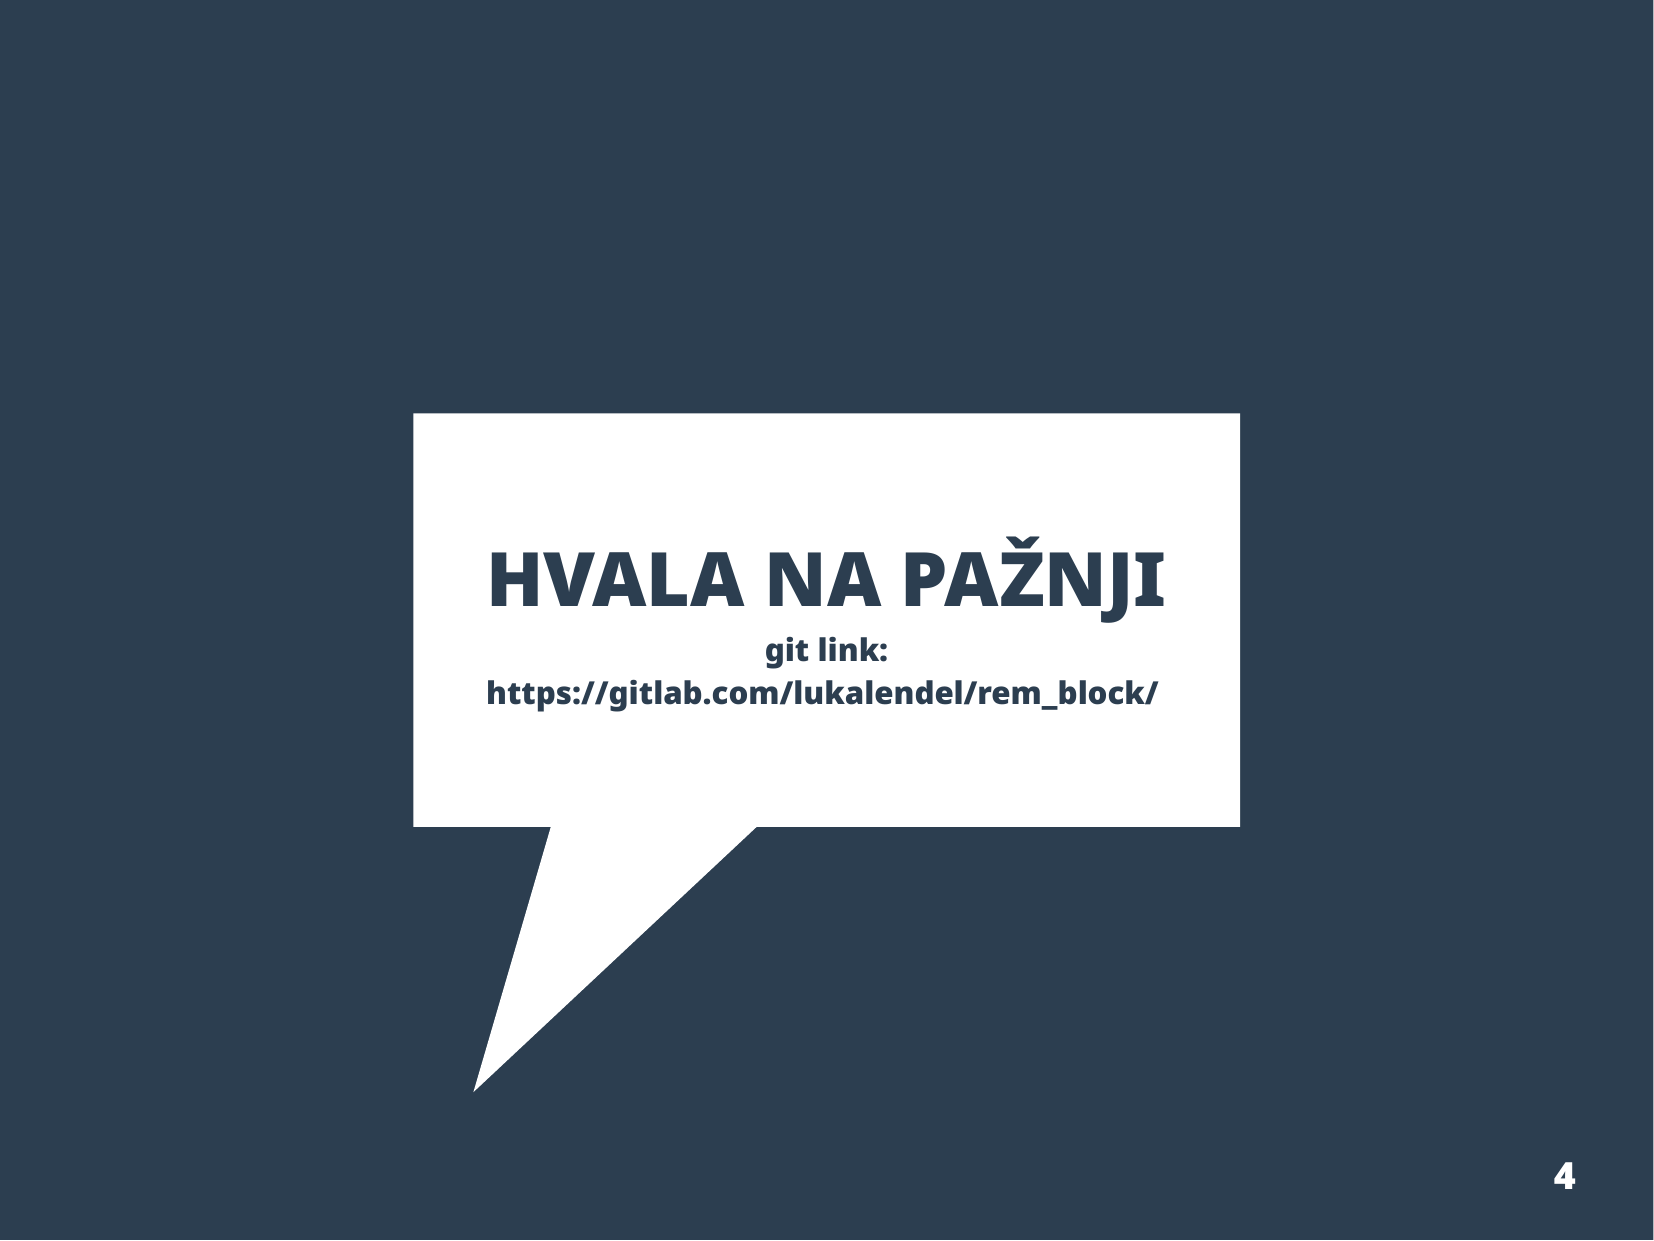

# HVALA NA PAŽNJI git link: https://gitlab.com/lukalendel/rem_block/
4